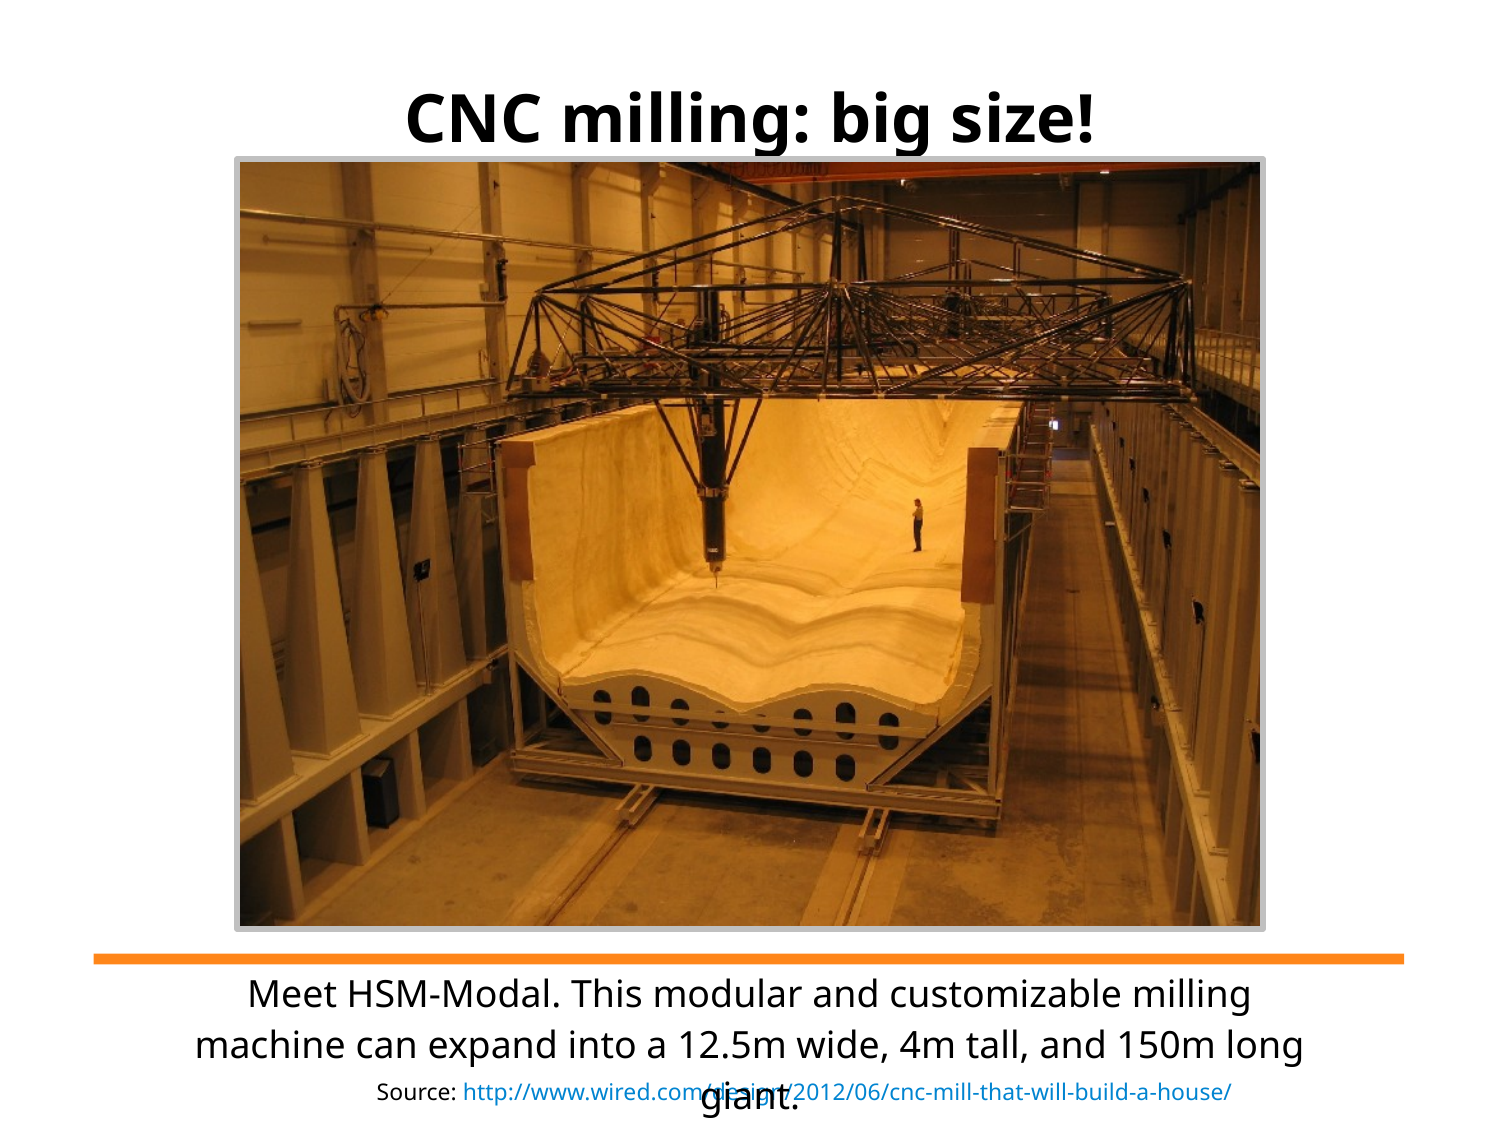

# CNC milling: big size!
Meet HSM-Modal. This modular and customizable milling machine can expand into a 12.5m wide, 4m tall, and 150m long giant.
Source: http://www.wired.com/design/2012/06/cnc-mill-that-will-build-a-house/